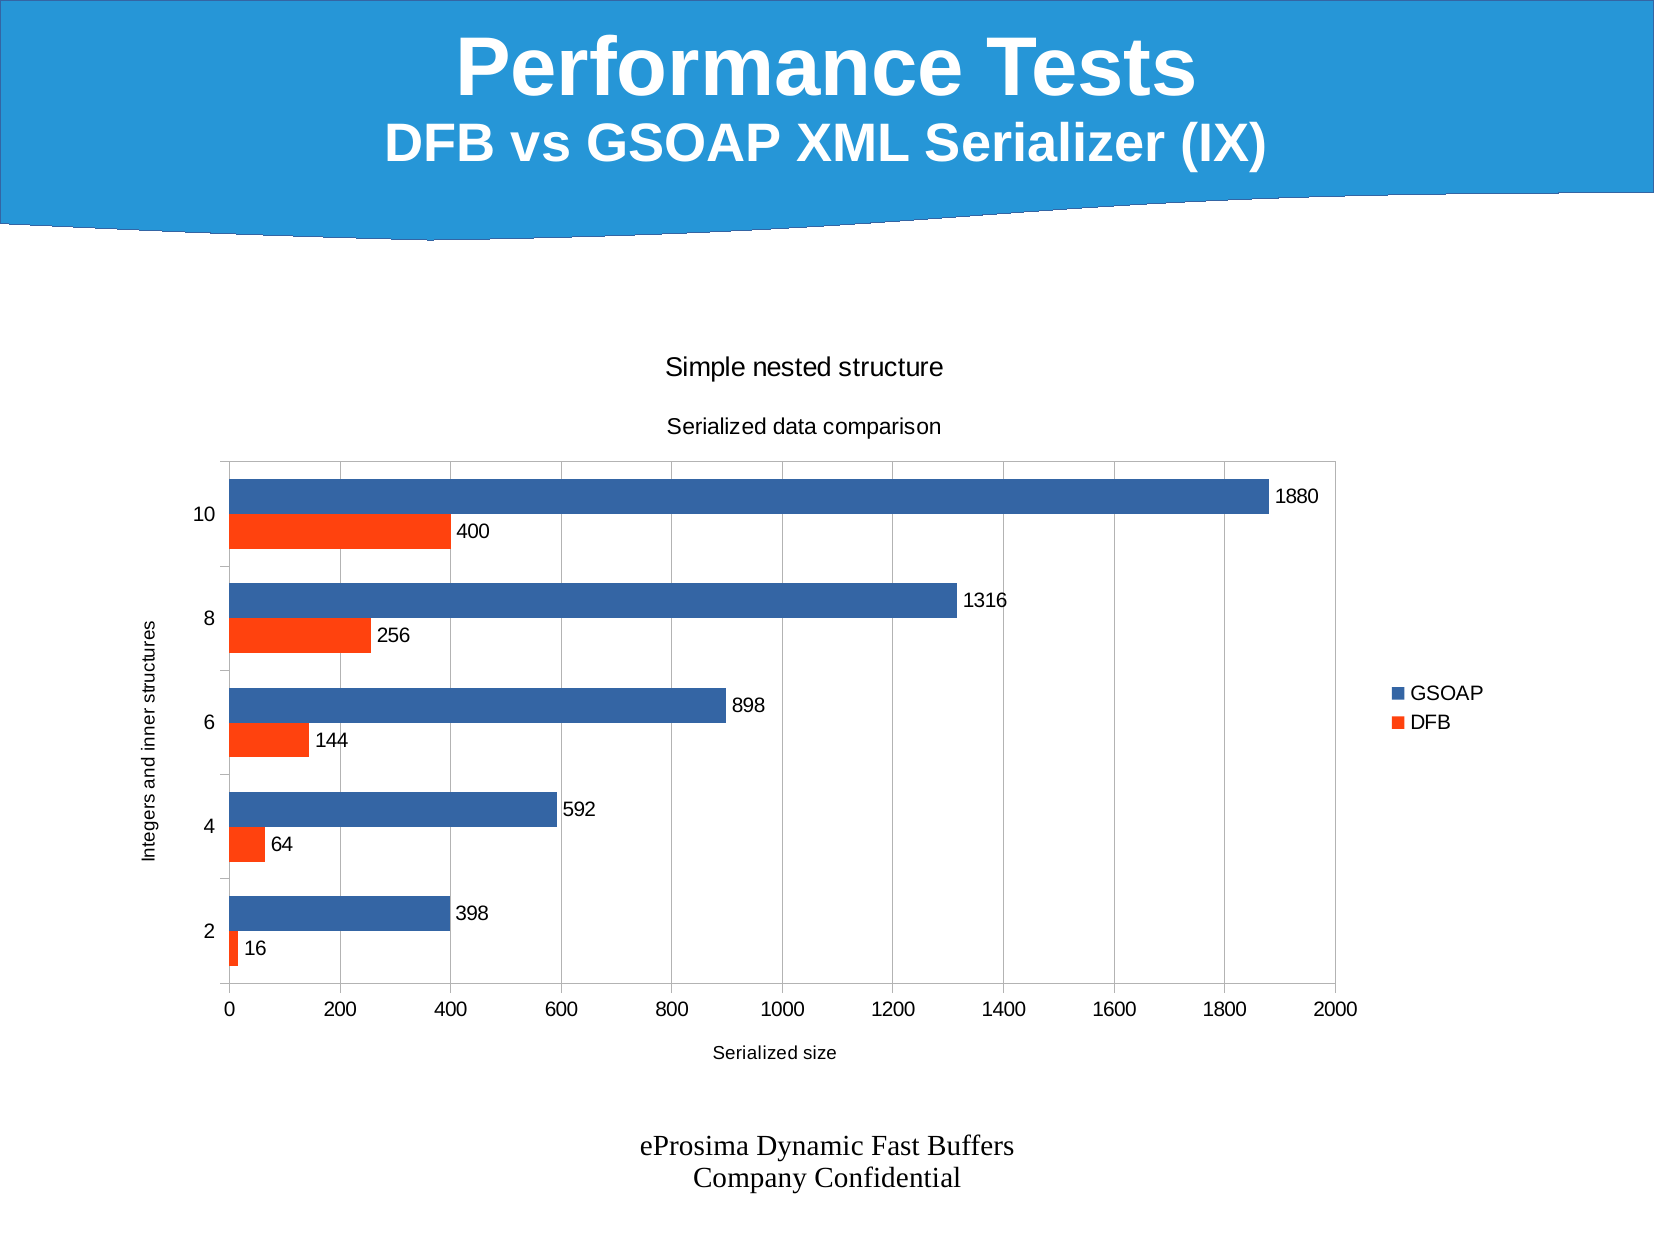

Performance Tests
DFB vs GSOAP XML Serializer (IX)
### Chart: Simple nested structure
Serialized data comparison
| Category | DFB | GSOAP |
|---|---|---|
| 2 | 16.0 | 398.0 |
| 4 | 64.0 | 592.0 |
| 6 | 144.0 | 898.0 |
| 8 | 256.0 | 1316.0 |
| 10 | 400.0 | 1880.0 |eProsima Dynamic Fast Buffers